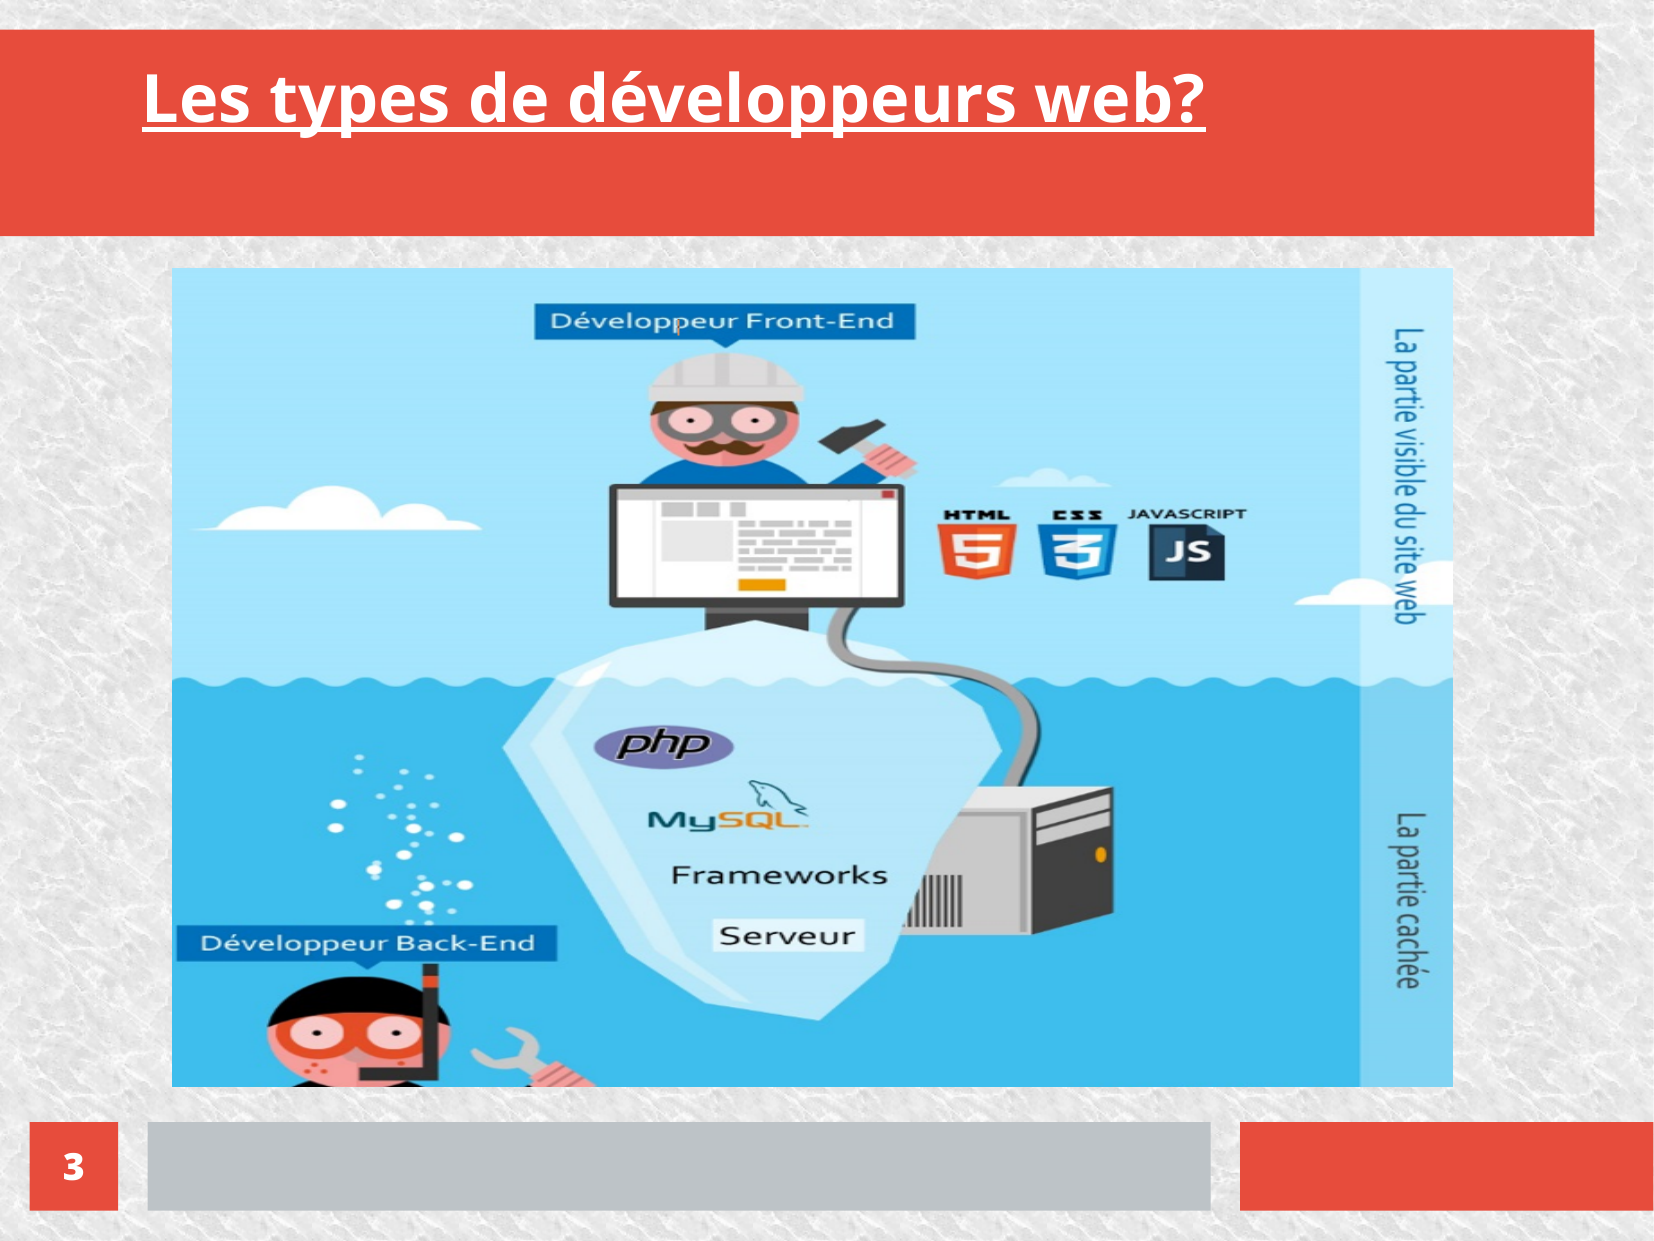

# Les types de développeurs web?
3